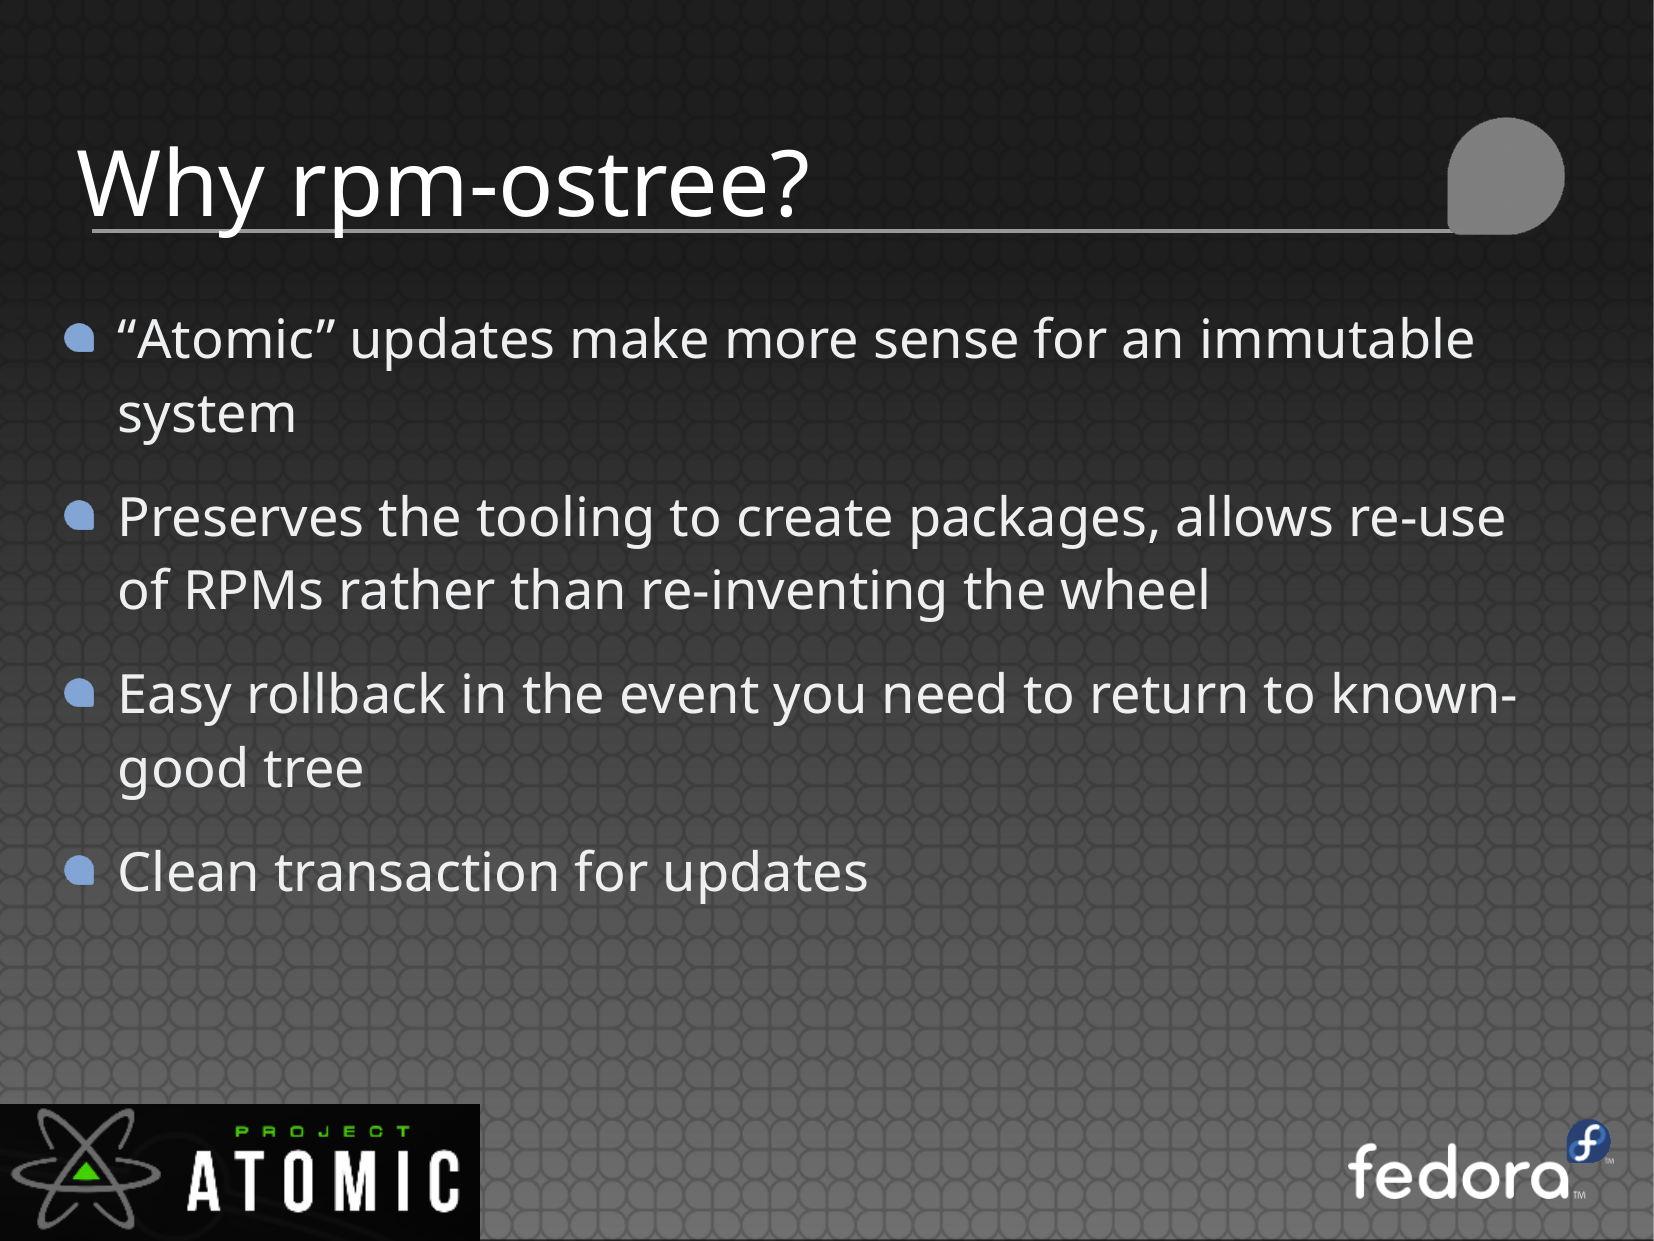

# Why rpm-ostree?
“Atomic” updates make more sense for an immutable system
Preserves the tooling to create packages, allows re-use of RPMs rather than re-inventing the wheel
Easy rollback in the event you need to return to known-good tree
Clean transaction for updates